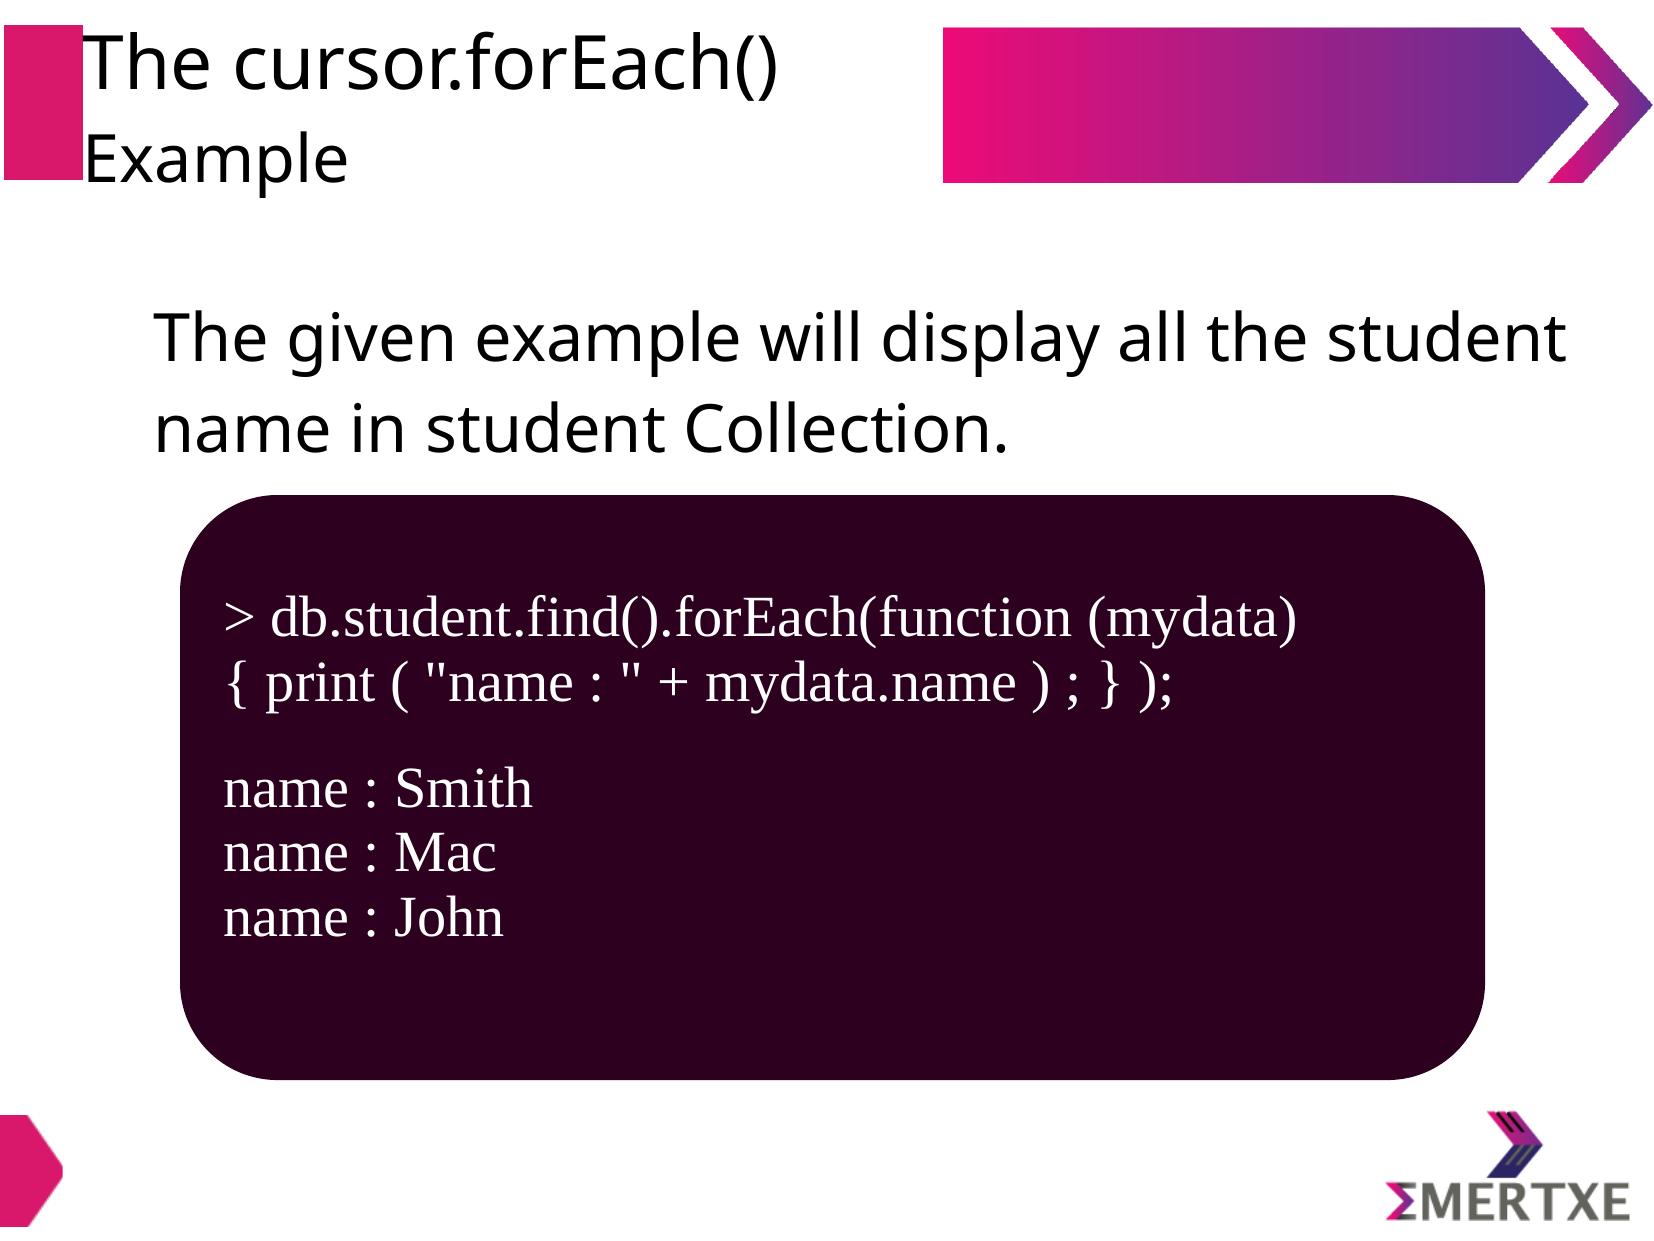

# The cursor.forEach() Example
The given example will display all the student name in student Collection.
> db.student.find().forEach(function (mydata)
{ print ( "name : " + mydata.name ) ; } );
name : Smith
name : Mac
name : John